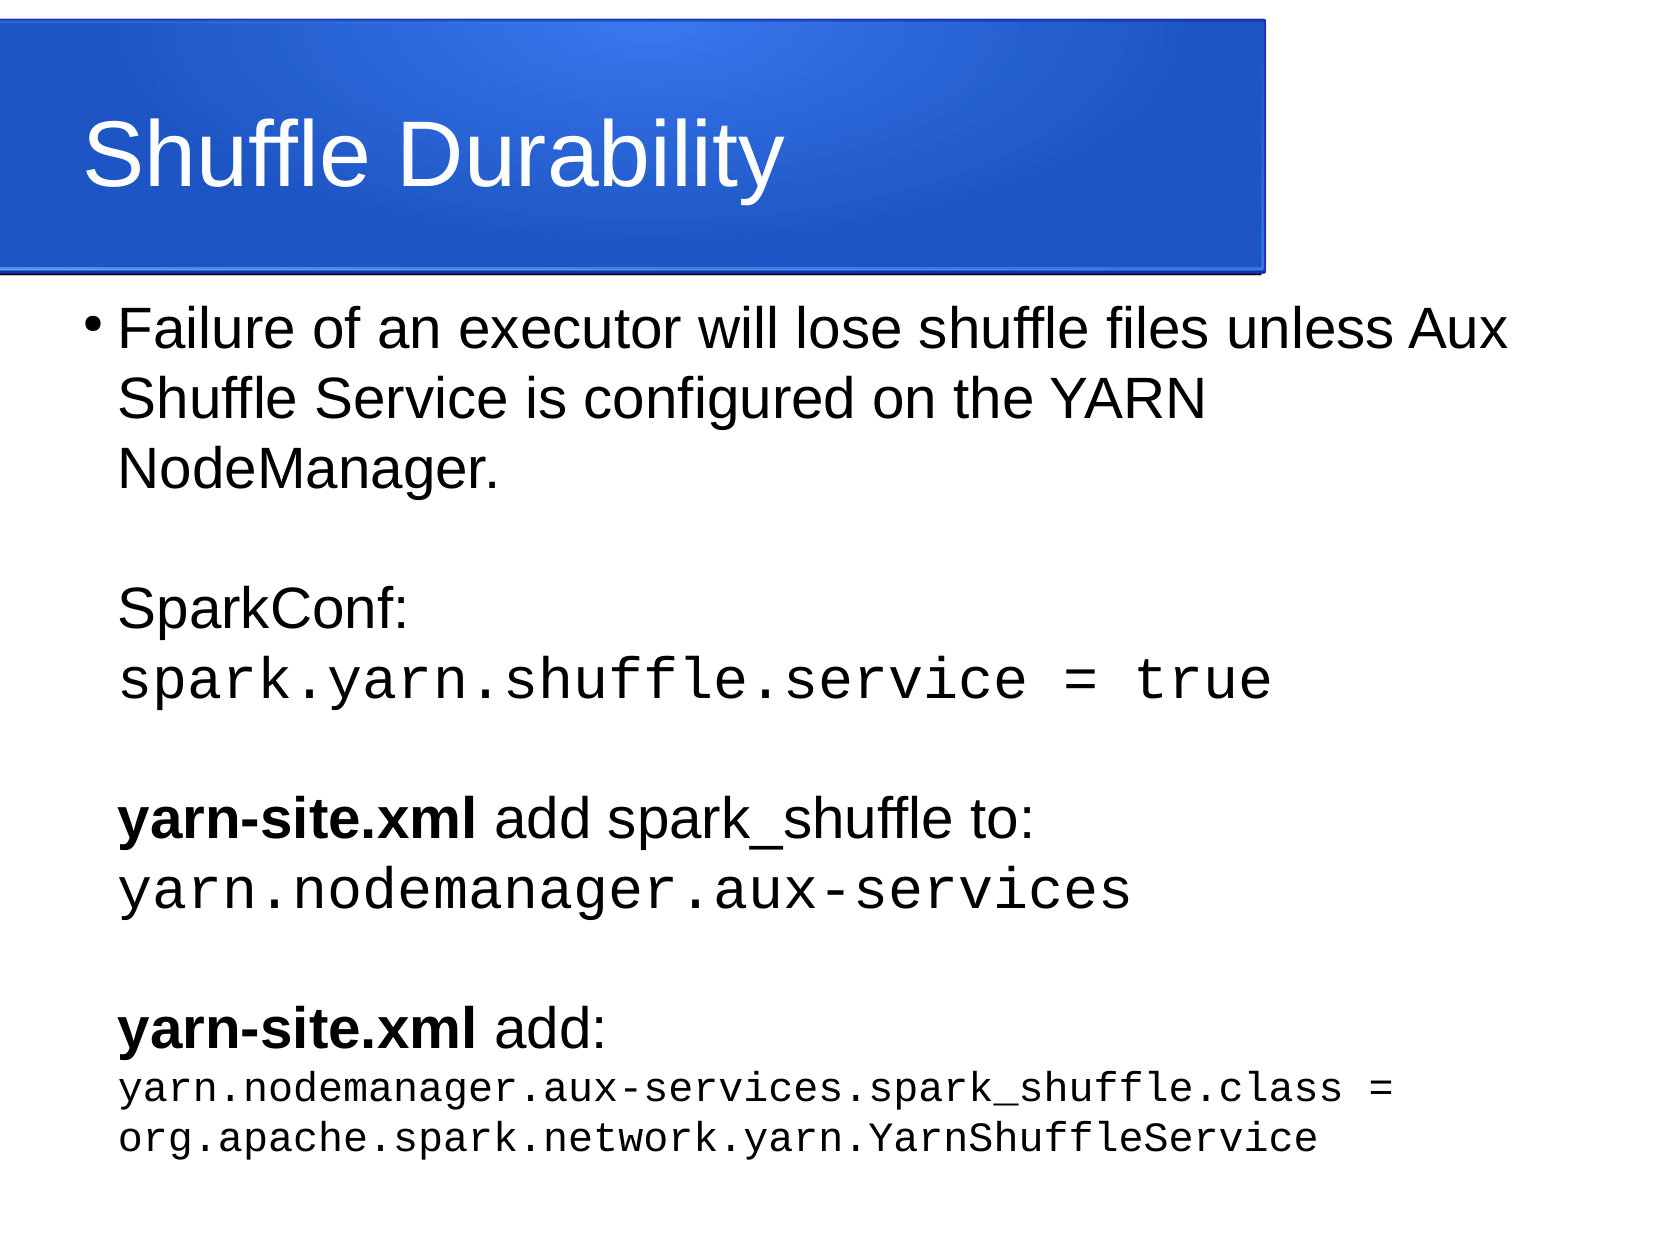

Shuffle Durability
Failure of an executor will lose shuffle files unless Aux Shuffle Service is configured on the YARN NodeManager.
SparkConf:
spark.yarn.shuffle.service = true
yarn-site.xml add spark_shuffle to:
yarn.nodemanager.aux-services
yarn-site.xml add:
yarn.nodemanager.aux-services.spark_shuffle.class = org.apache.spark.network.yarn.YarnShuffleService